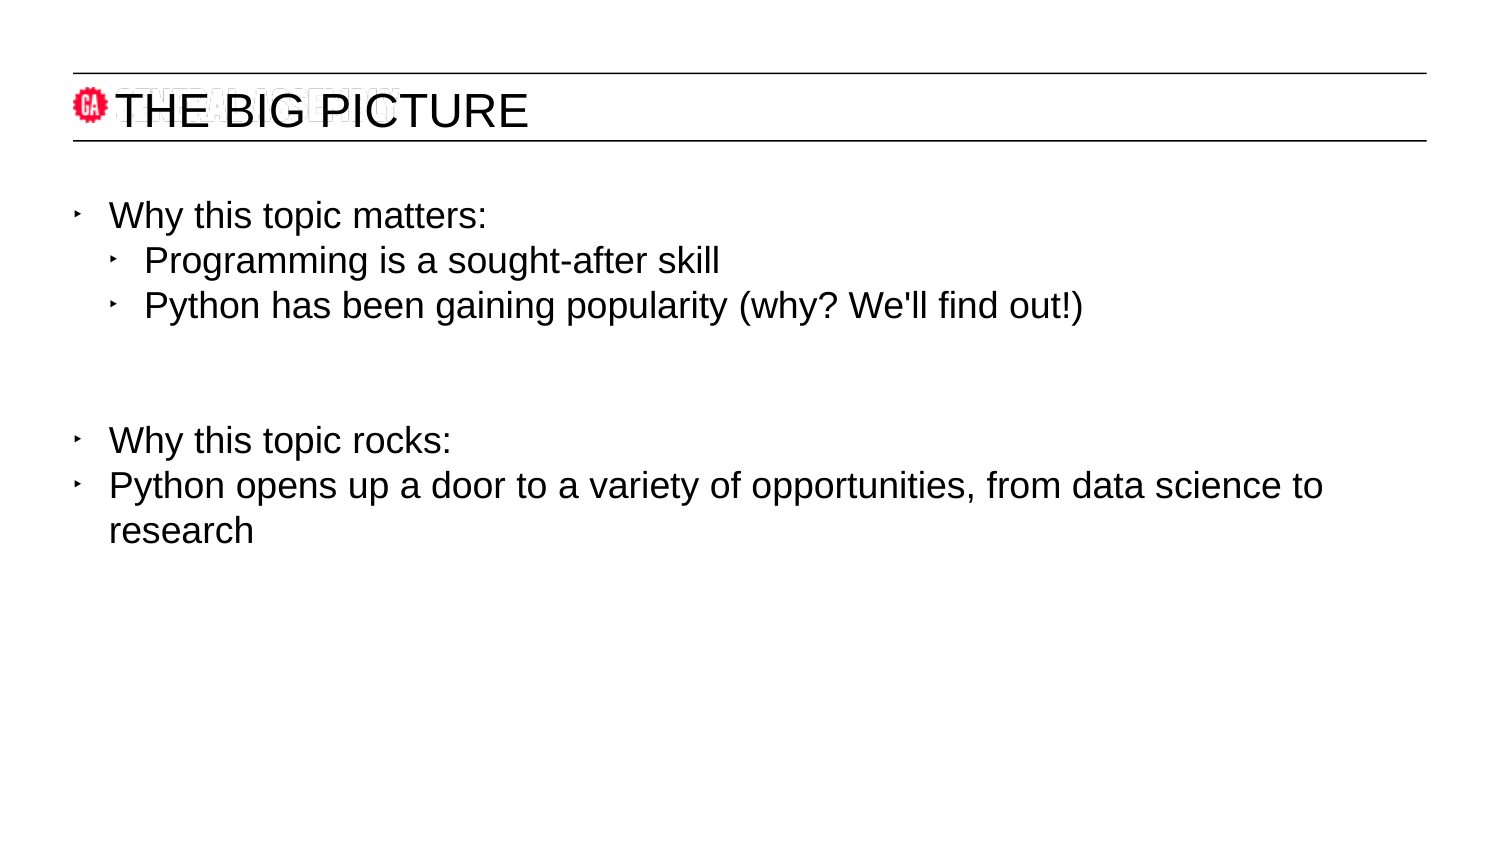

THE BIG PICTURE
Why this topic matters:
Programming is a sought-after skill
Python has been gaining popularity (why? We'll find out!)
Why this topic rocks:
Python opens up a door to a variety of opportunities, from data science to research